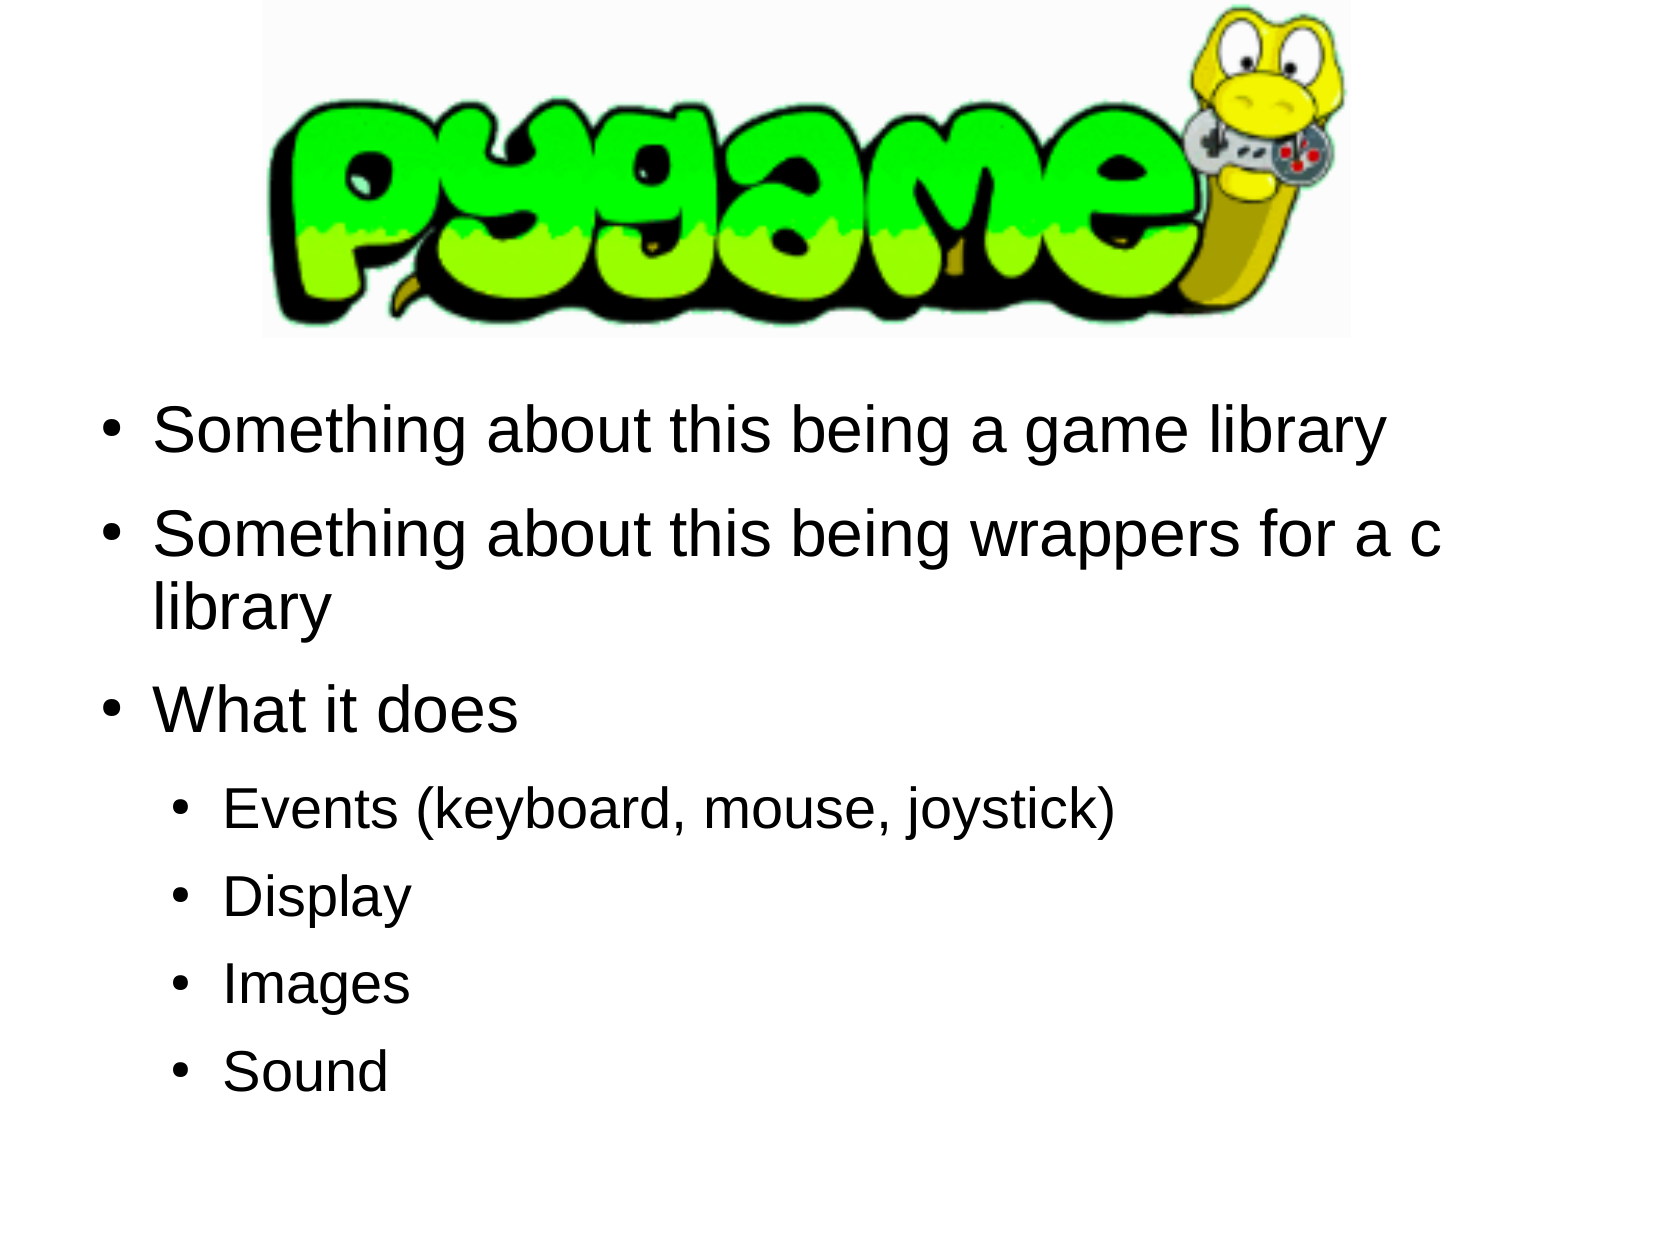

# Pygame
Something about this being a game library
Something about this being wrappers for a c library
What it does
Events (keyboard, mouse, joystick)
Display
Images
Sound